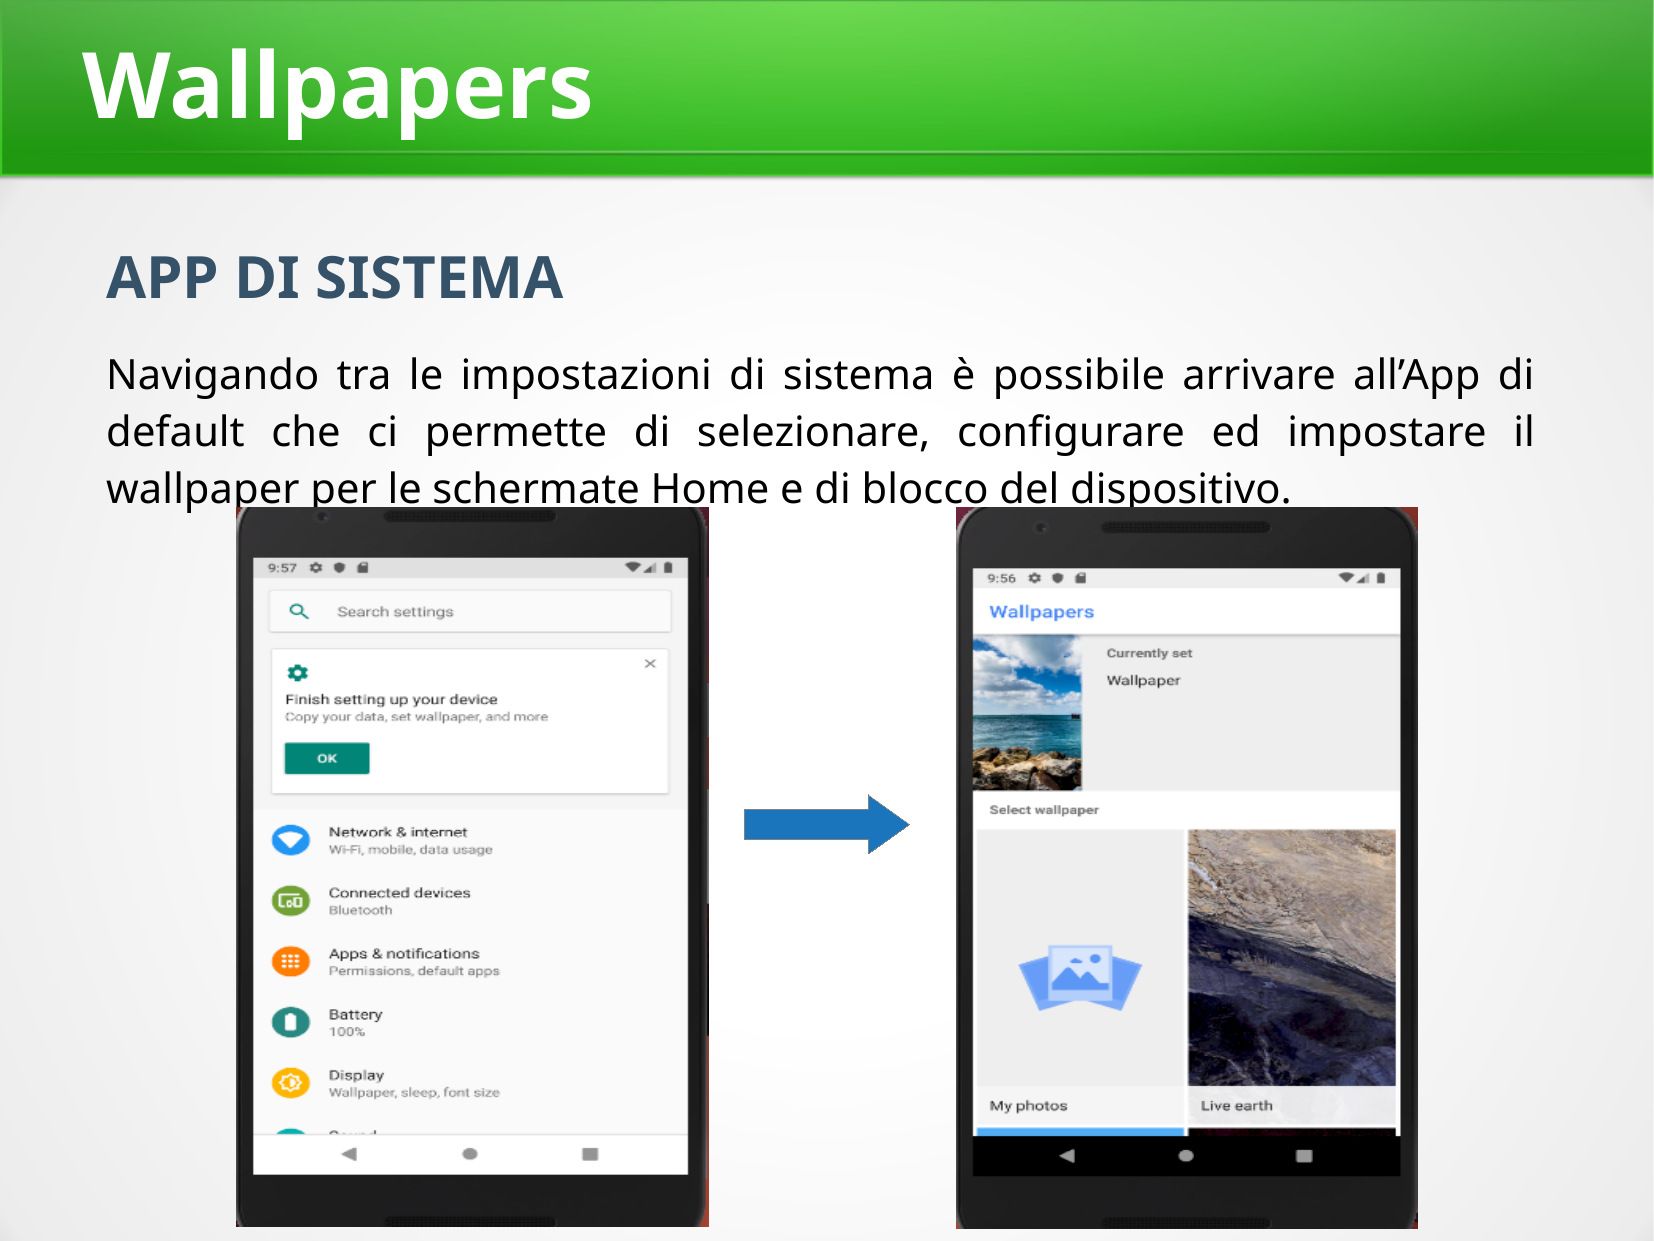

# Wallpapers
APP DI SISTEMA
Navigando tra le impostazioni di sistema è possibile arrivare all’App di default che ci permette di selezionare, configurare ed impostare il wallpaper per le schermate Home e di blocco del dispositivo.